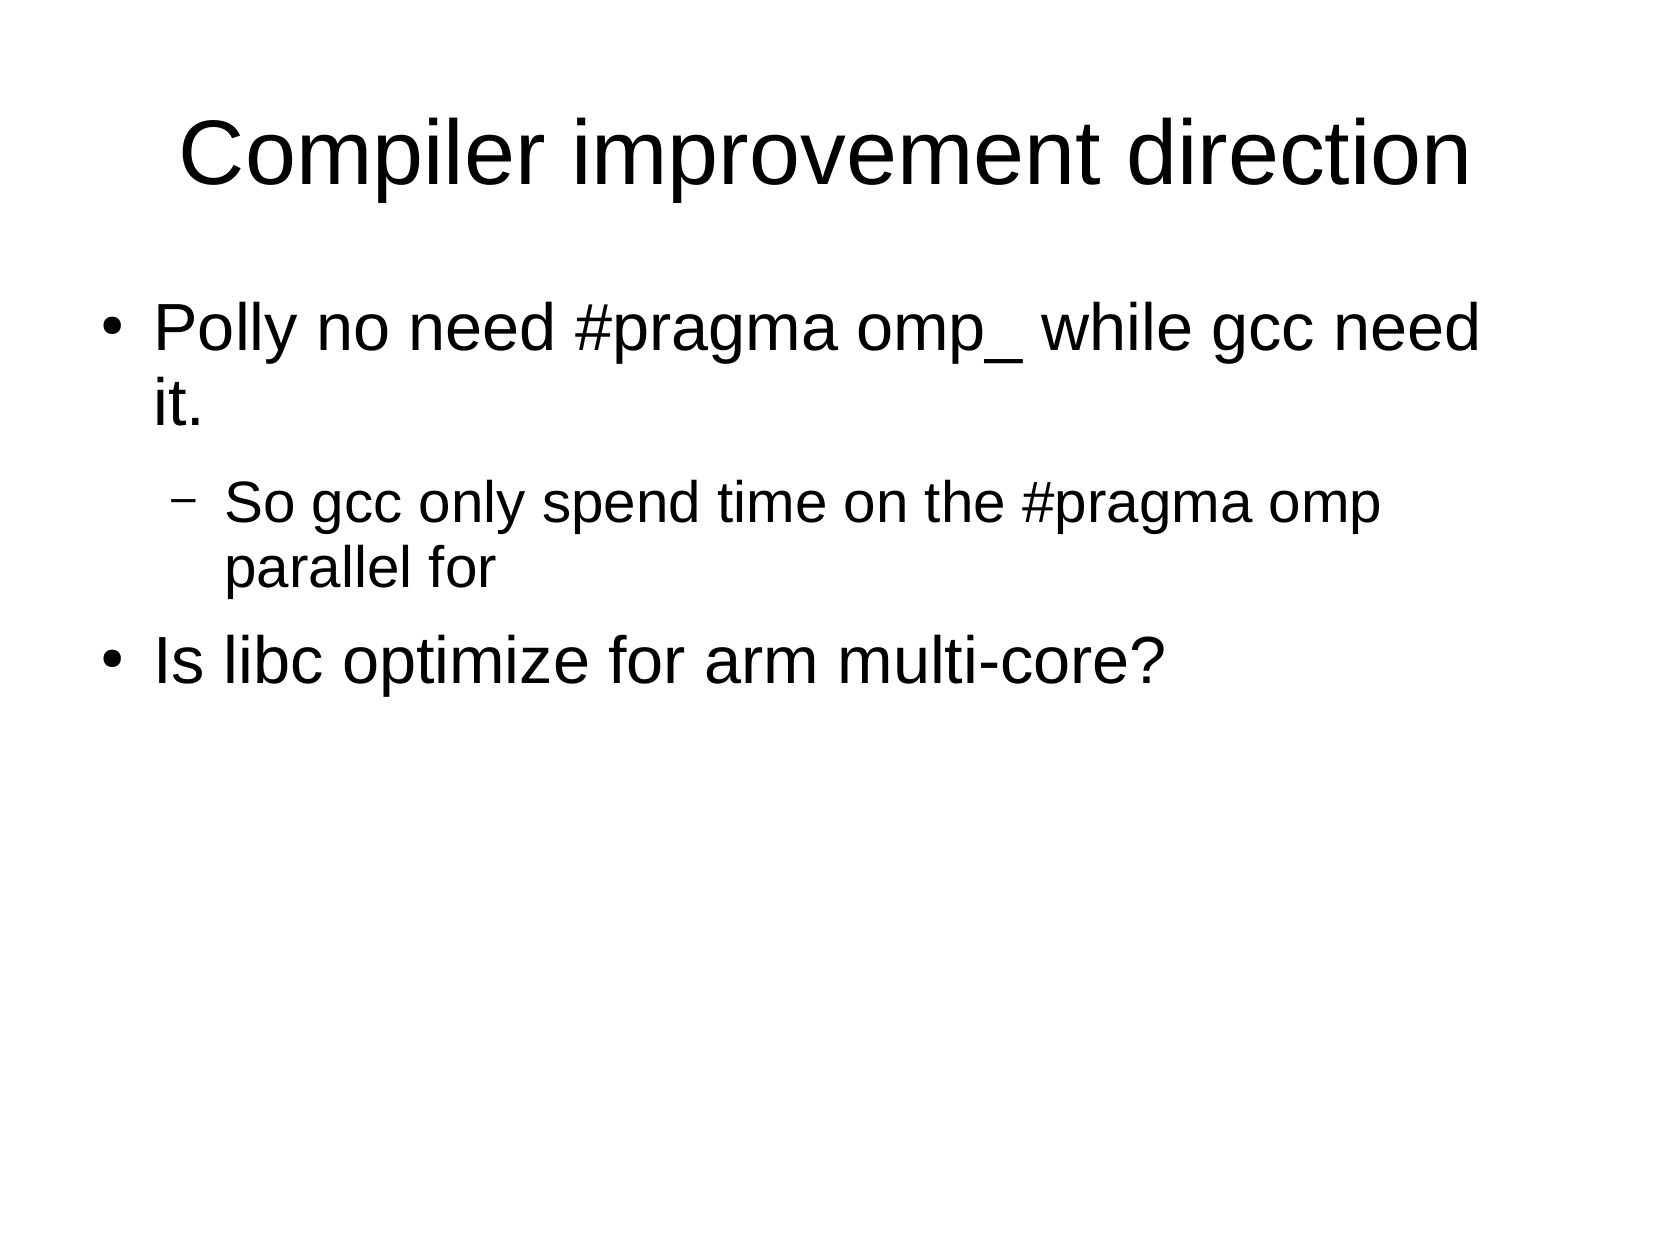

# Compiler improvement direction
Polly no need #pragma omp_ while gcc need it.
So gcc only spend time on the #pragma omp parallel for
Is libc optimize for arm multi-core?